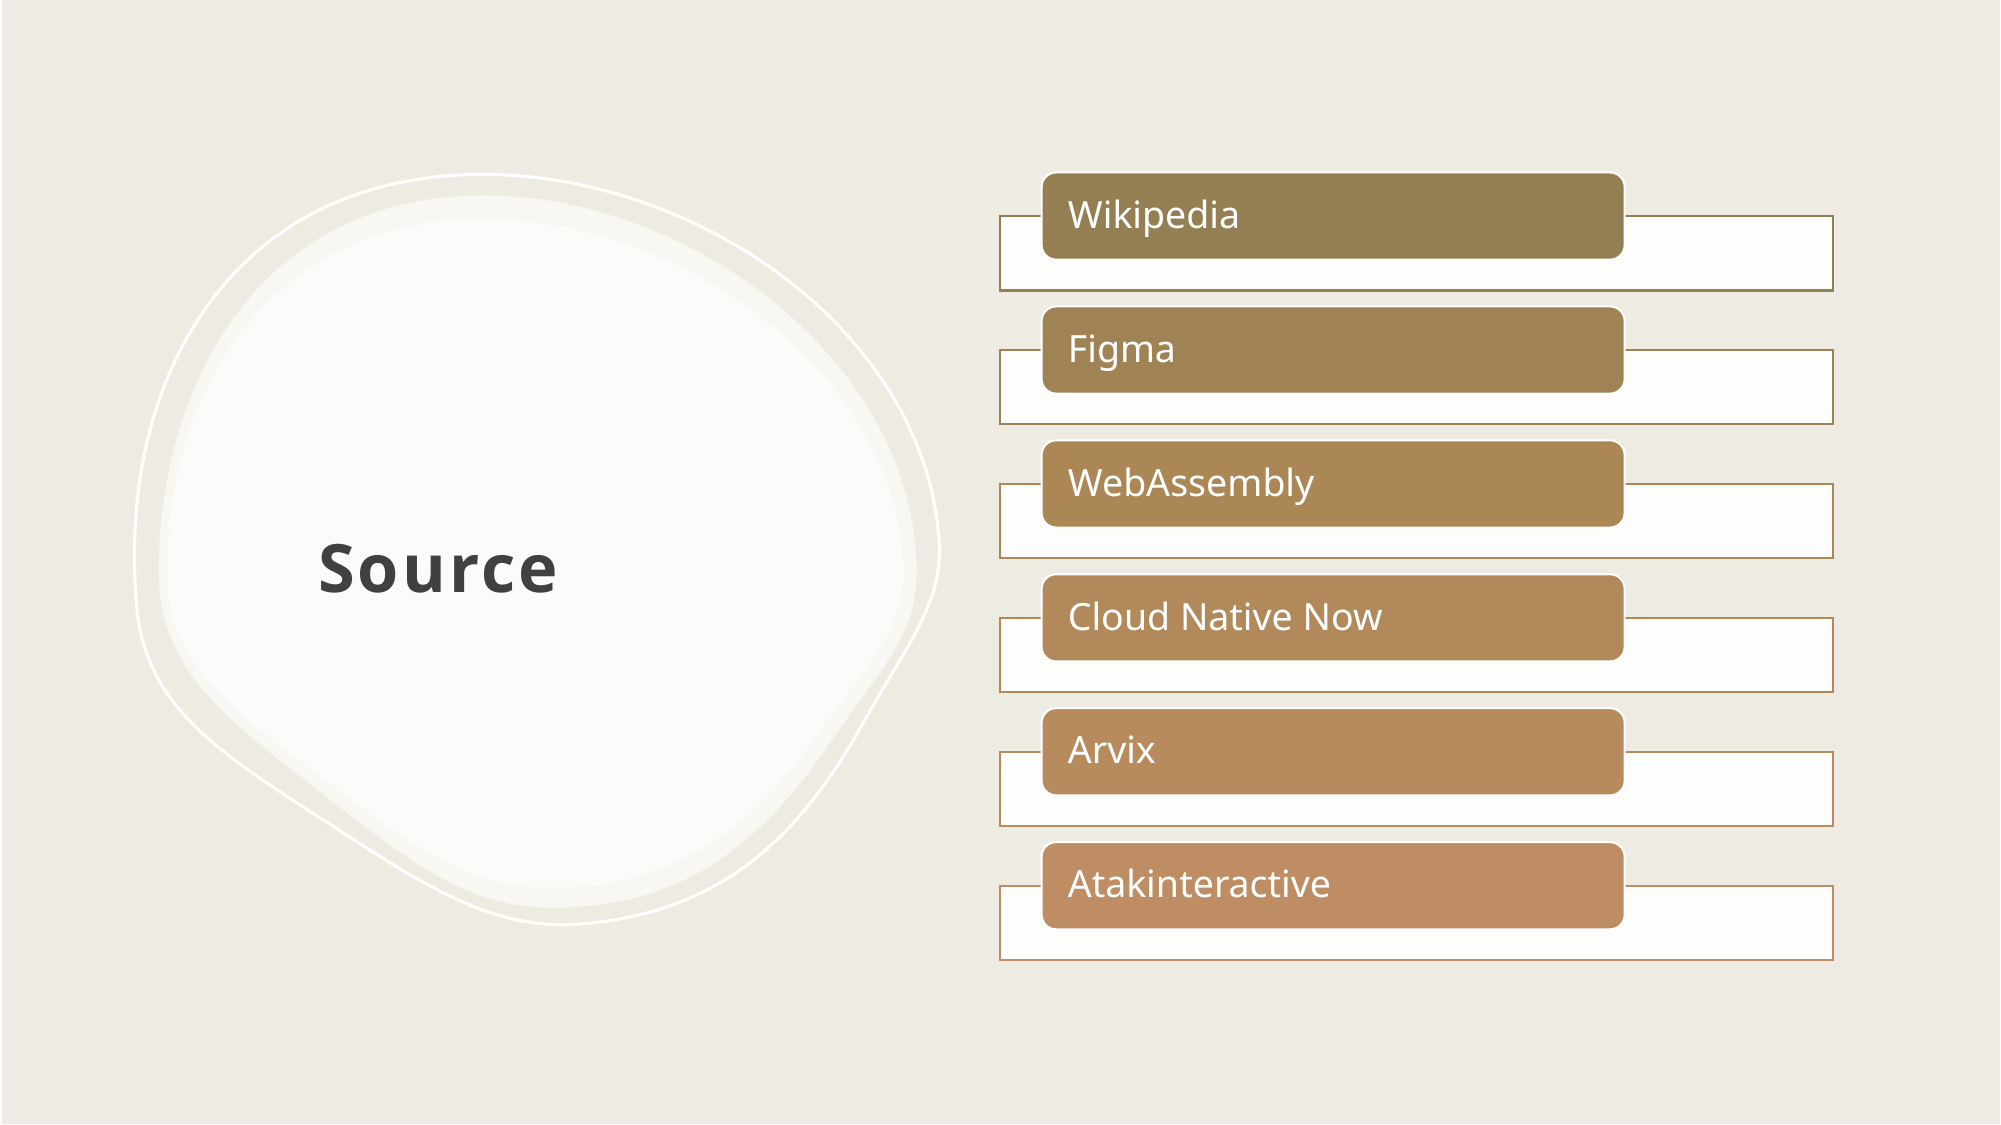

Wikipedia
Figma
WebAssembly
Cloud Native Now
Arvix
Atakinteractive
# Source